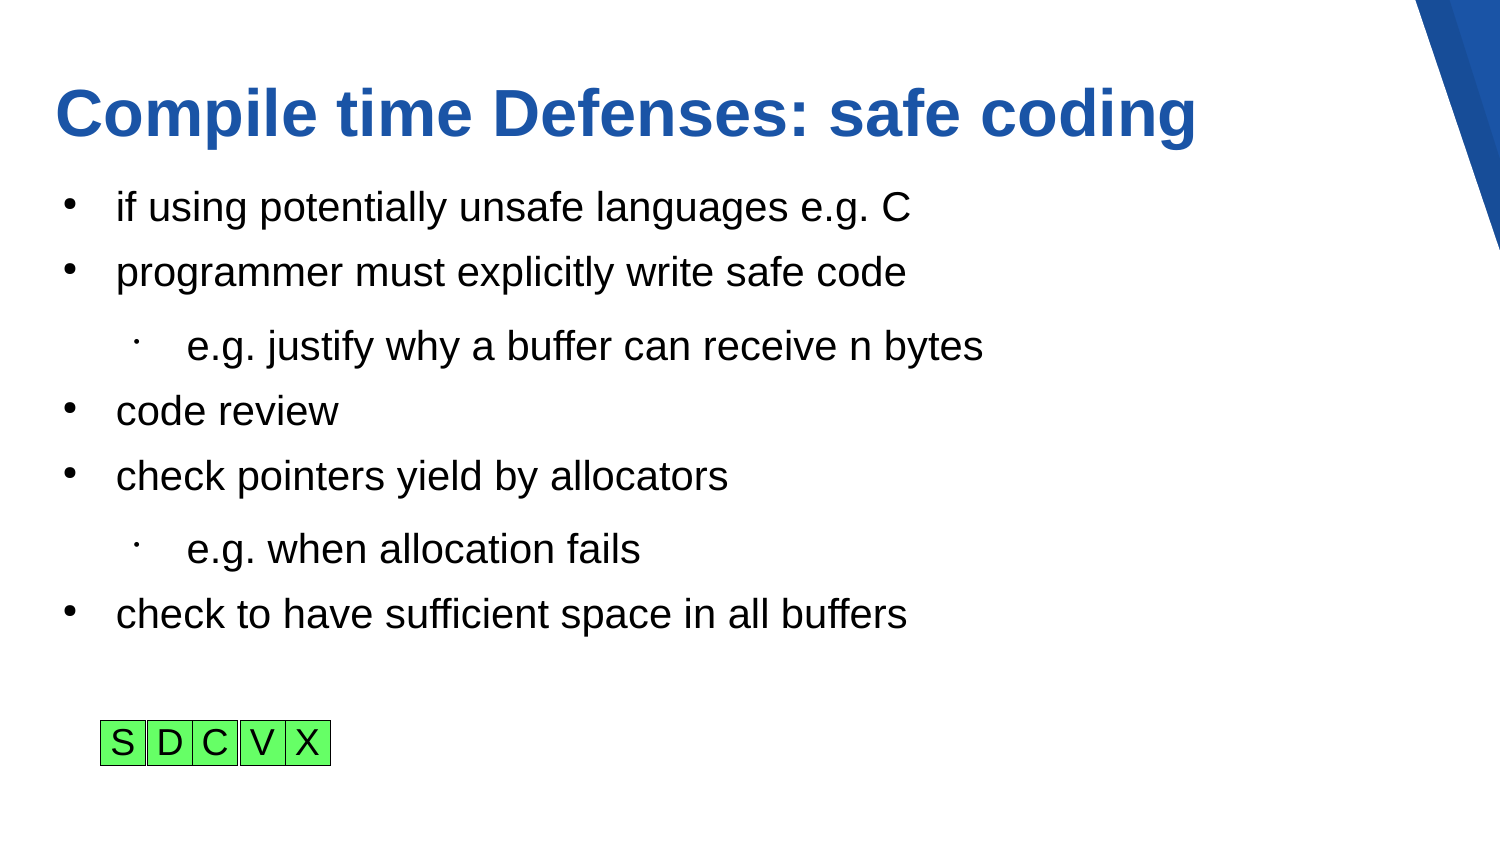

Compile time Defenses: safe coding
# if using potentially unsafe languages e.g. C
programmer must explicitly write safe code
e.g. justify why a buffer can receive n bytes
code review
check pointers yield by allocators
e.g. when allocation fails
check to have sufficient space in all buffers
S
D
C
V
X